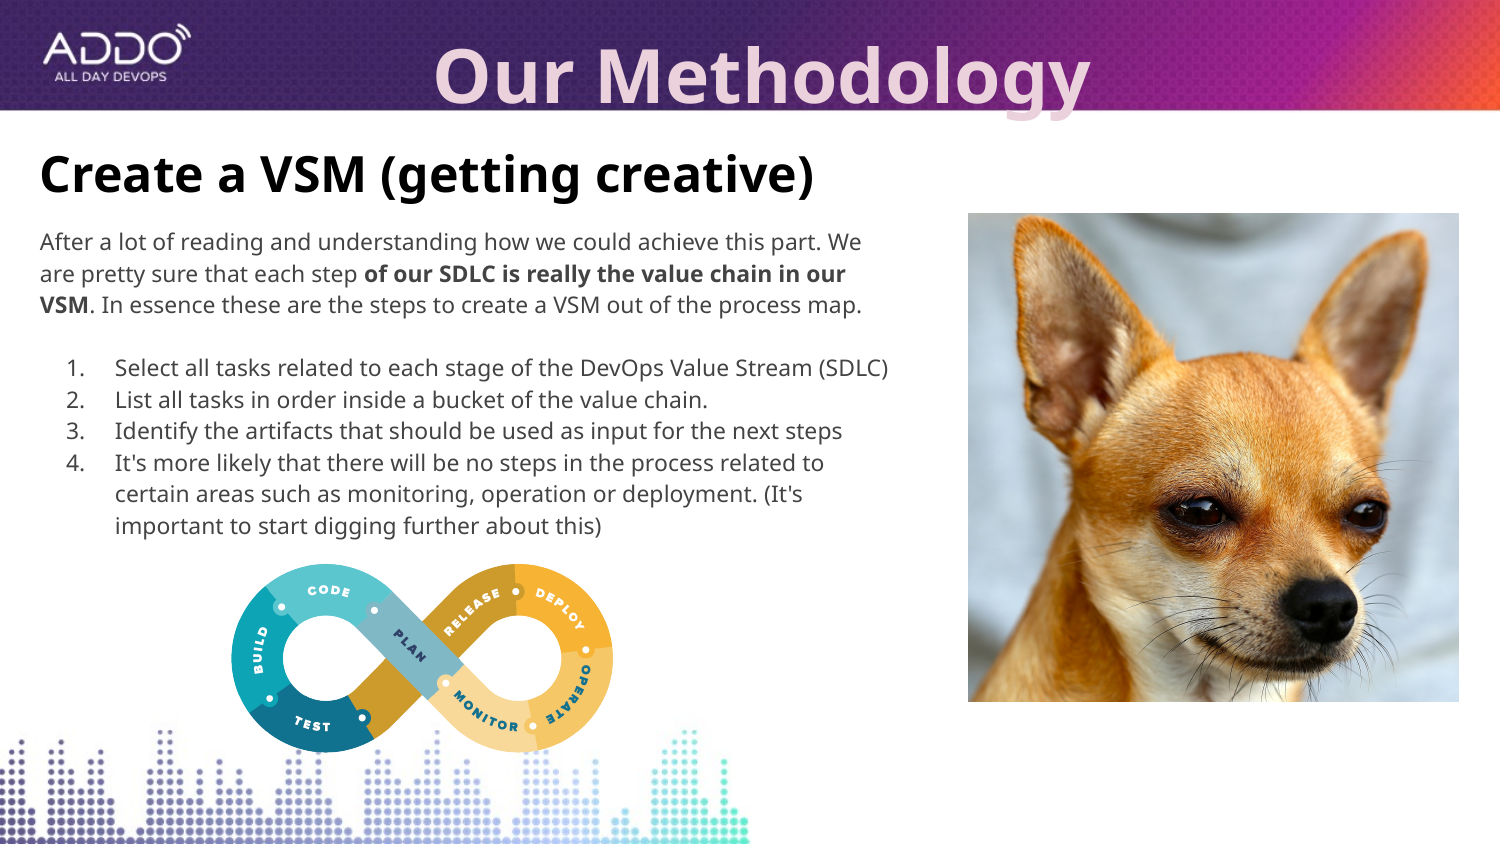

Our Methodology
Create a VSM (getting creative)
After a lot of reading and understanding how we could achieve this part. We are pretty sure that each step of our SDLC is really the value chain in our VSM. In essence these are the steps to create a VSM out of the process map.
Select all tasks related to each stage of the DevOps Value Stream (SDLC)
List all tasks in order inside a bucket of the value chain.
Identify the artifacts that should be used as input for the next steps
It's more likely that there will be no steps in the process related to certain areas such as monitoring, operation or deployment. (It's important to start digging further about this)